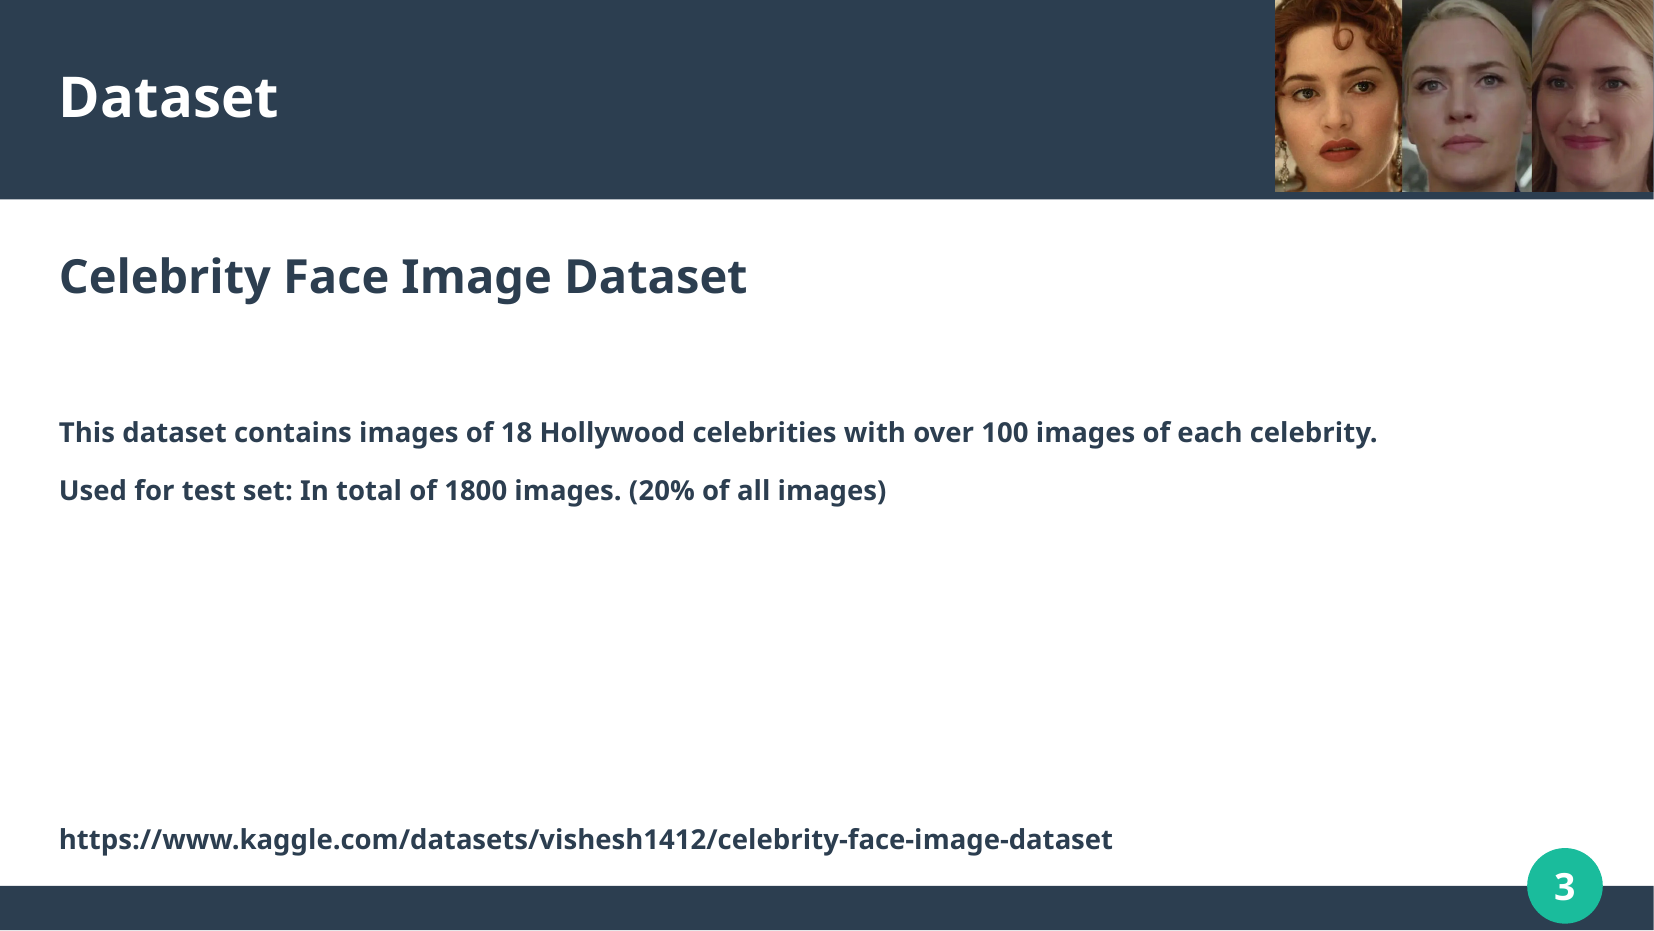

# Dataset
Celebrity Face Image Dataset
This dataset contains images of 18 Hollywood celebrities with over 100 images of each celebrity.
Used for test set: In total of 1800 images. (20% of all images)
https://www.kaggle.com/datasets/vishesh1412/celebrity-face-image-dataset